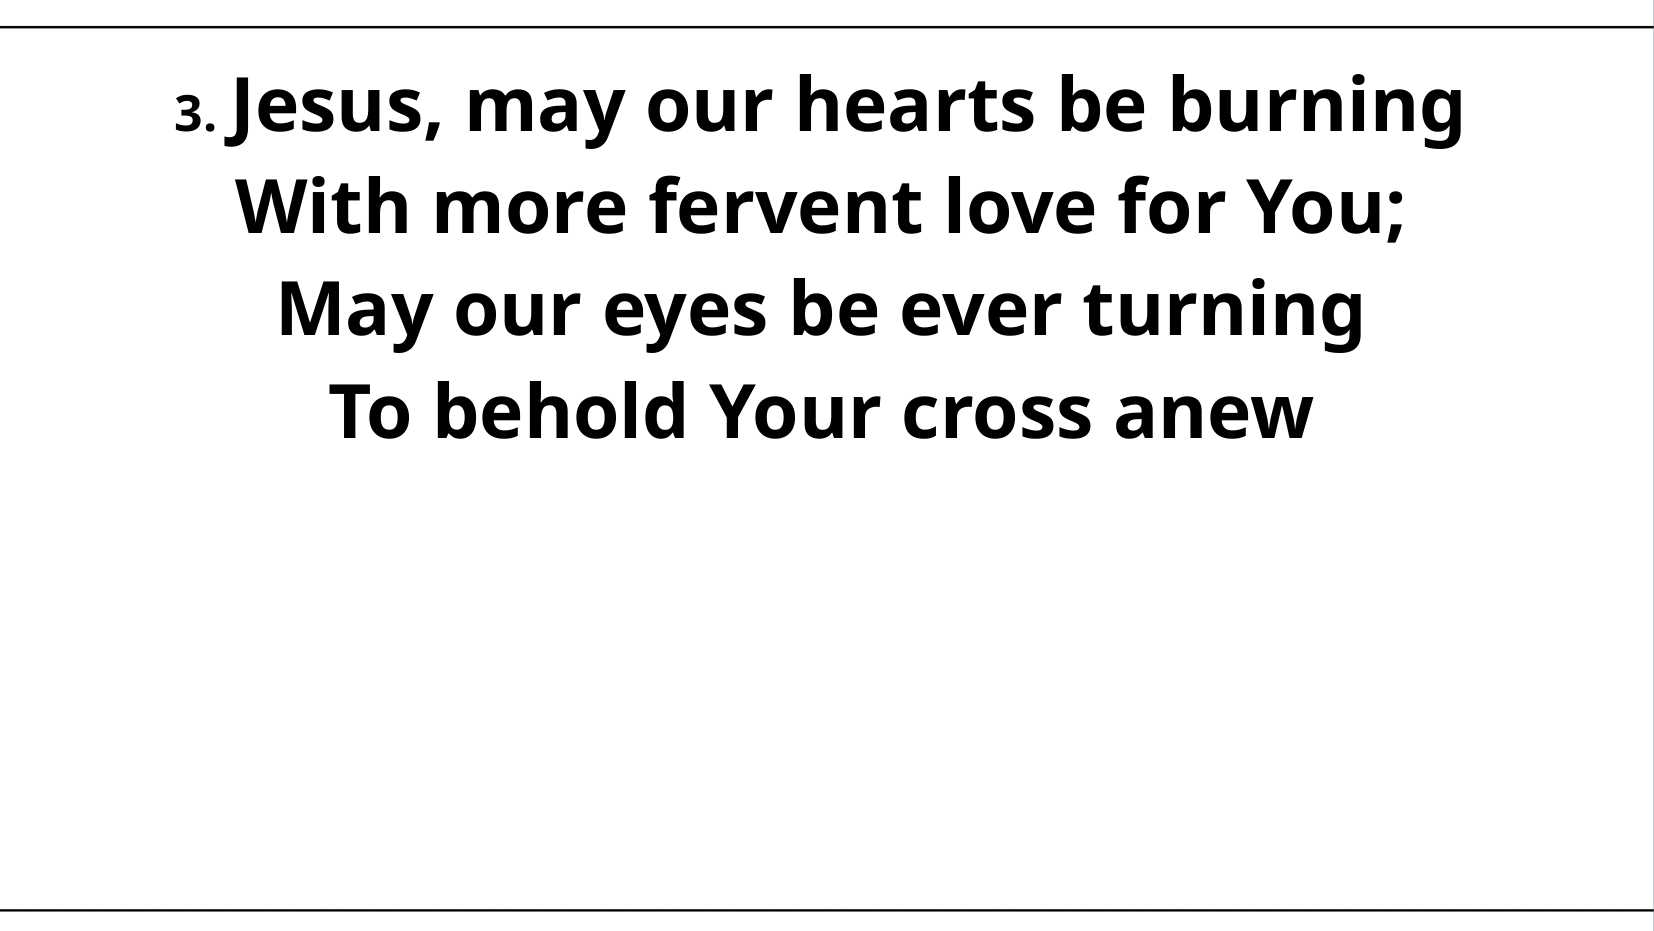

3. Jesus, may our hearts be burning
With more fervent love for You;
May our eyes be ever turning
To behold Your cross anew